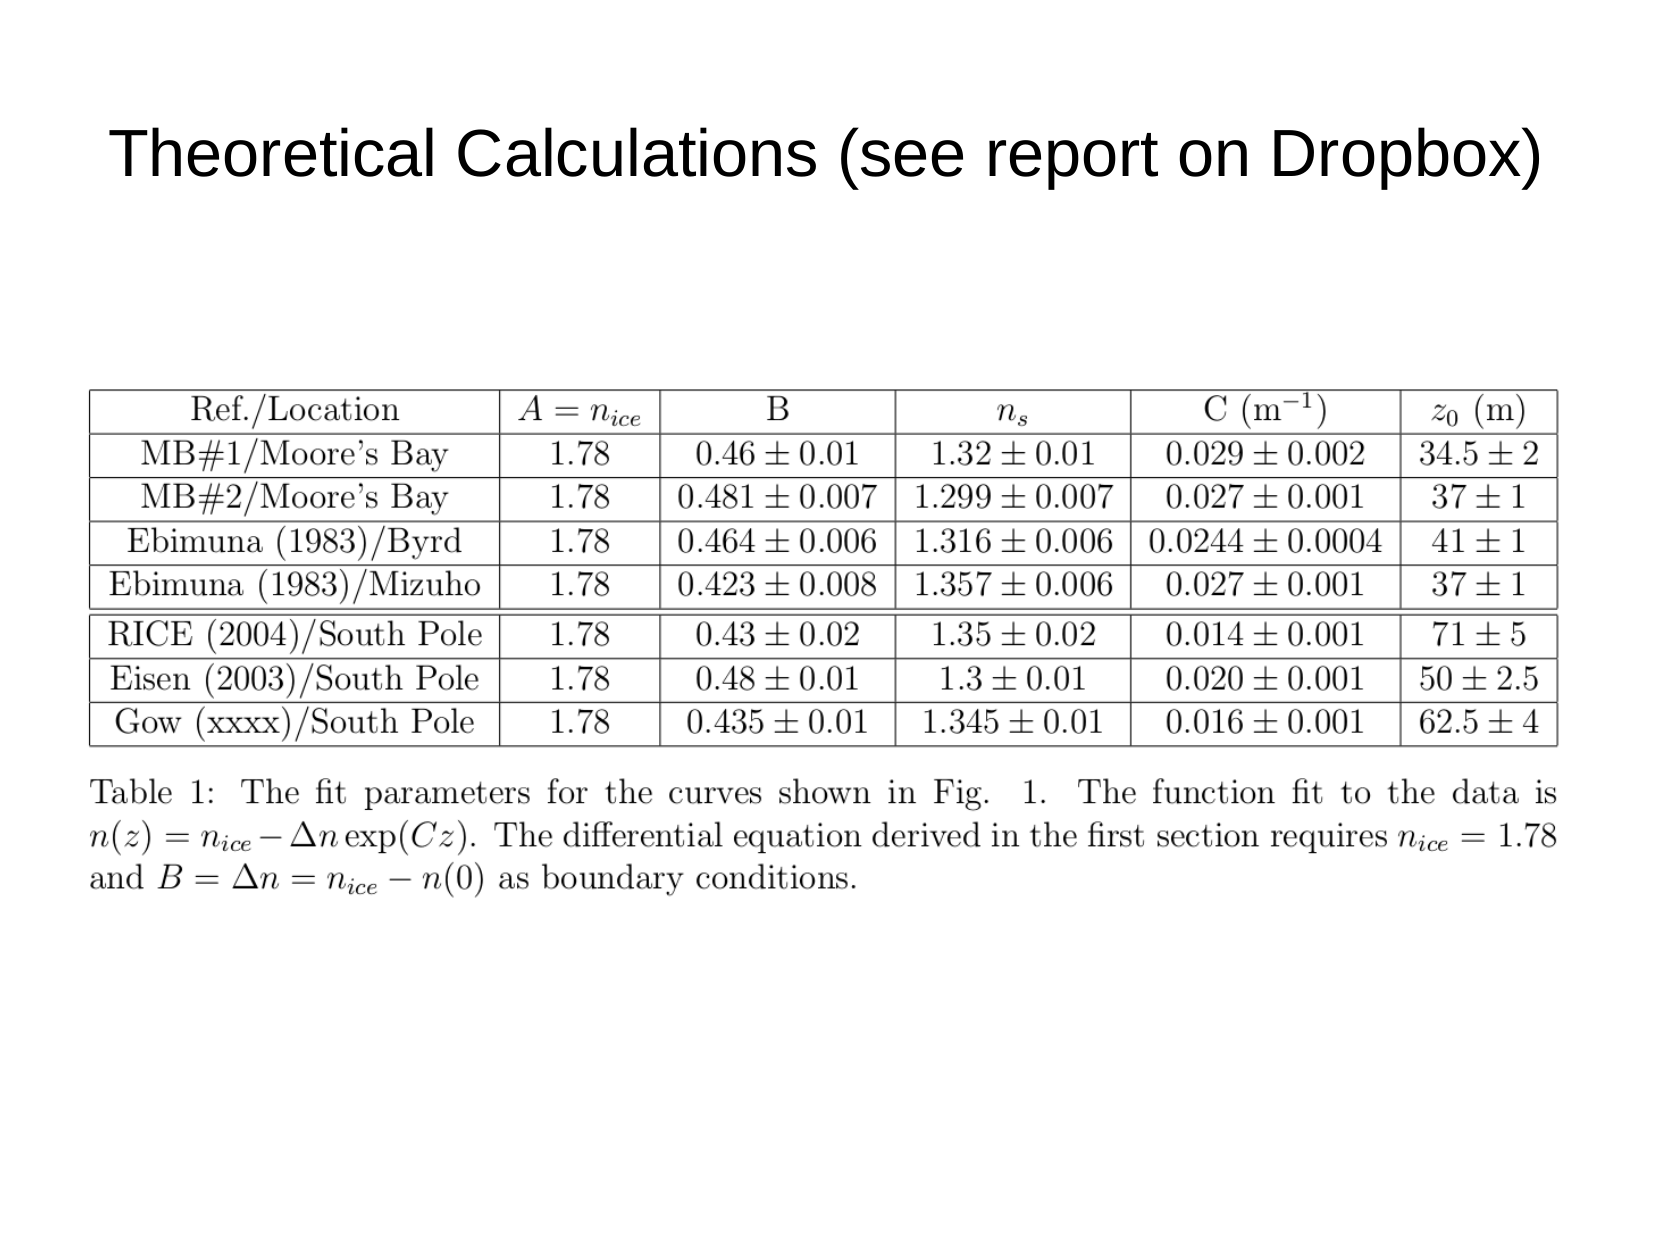

# Theoretical Calculations (see report on Dropbox)